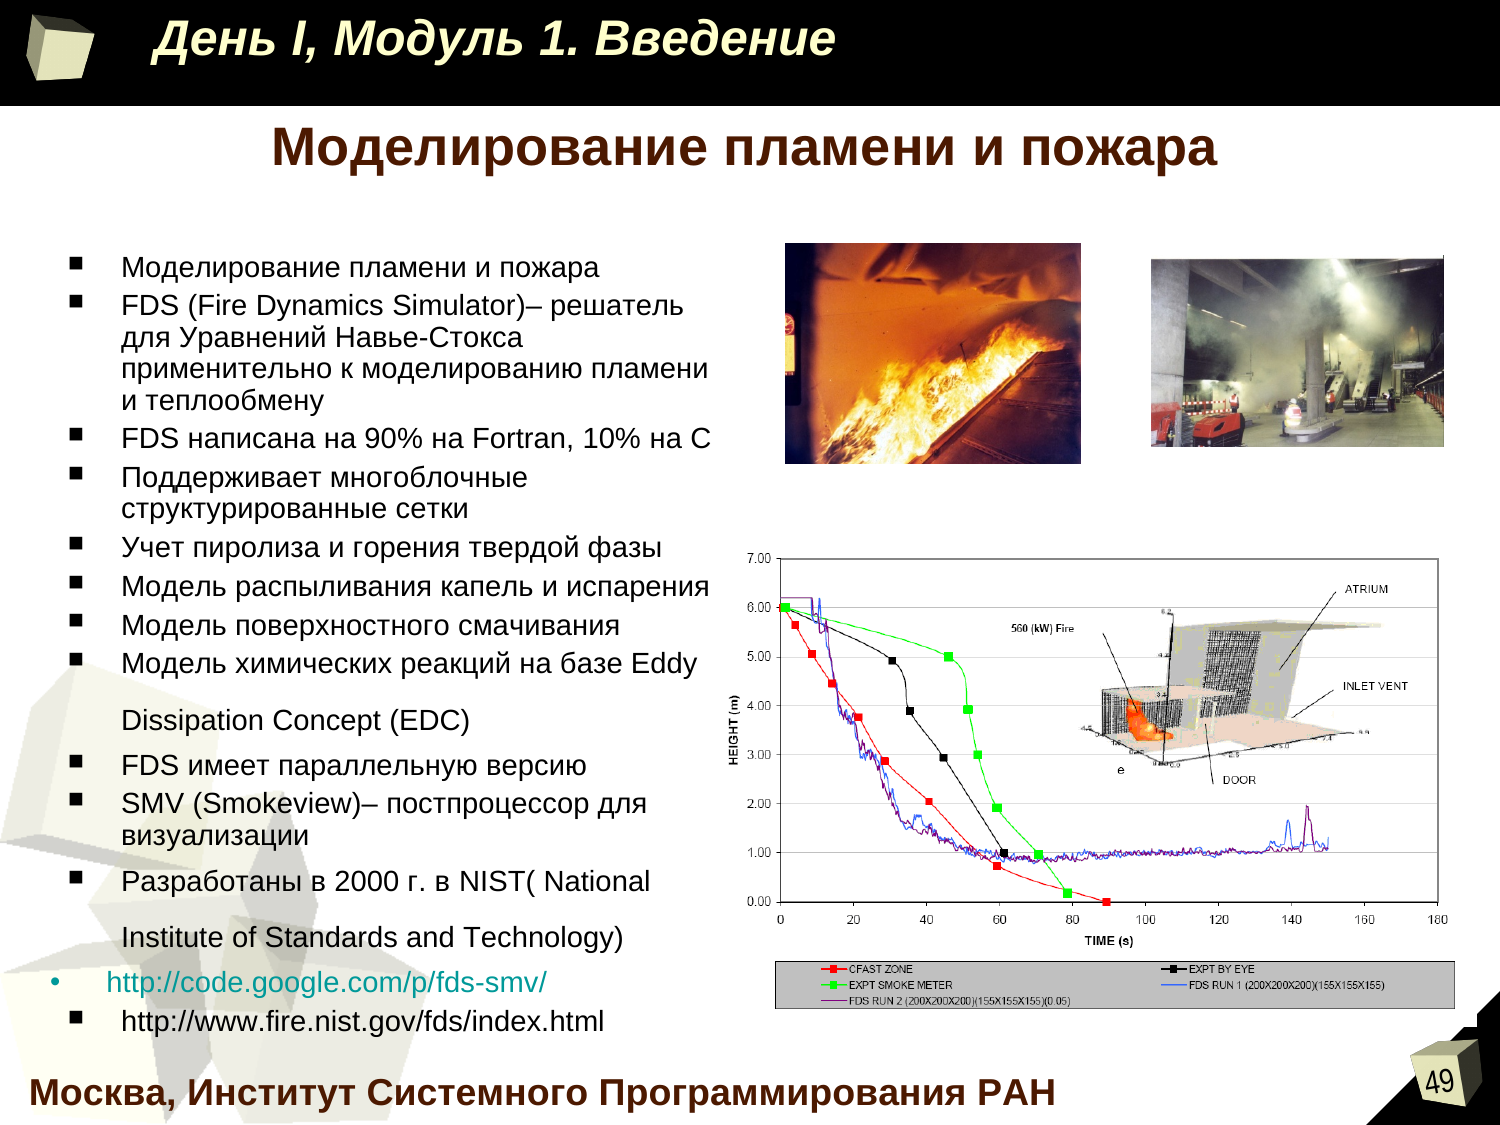

Моделирование пламени и пожара
# Моделирование пламени и пожара
FDS (Fire Dynamics Simulator)– решатель для Уравнений Навье-Стокса применительно к моделированию пламени и теплообмену
FDS написана на 90% на Fortran, 10% на C
Поддерживает многоблочные структурированные сетки
Учет пиролиза и горения твердой фазы
Модель распыливания капель и испарения
Модель поверхностного смачивания
Модель химических реакций на базе Eddy Dissipation Concept (EDC)
FDS имеет параллельную версию
SMV (Smokeview)– постпроцессор для визуализации
Разработаны в 2000 г. в NIST( National Institute of Standards and Technology)
http://code.google.com/p/fds-smv/
http://www.fire.nist.gov/fds/index.html